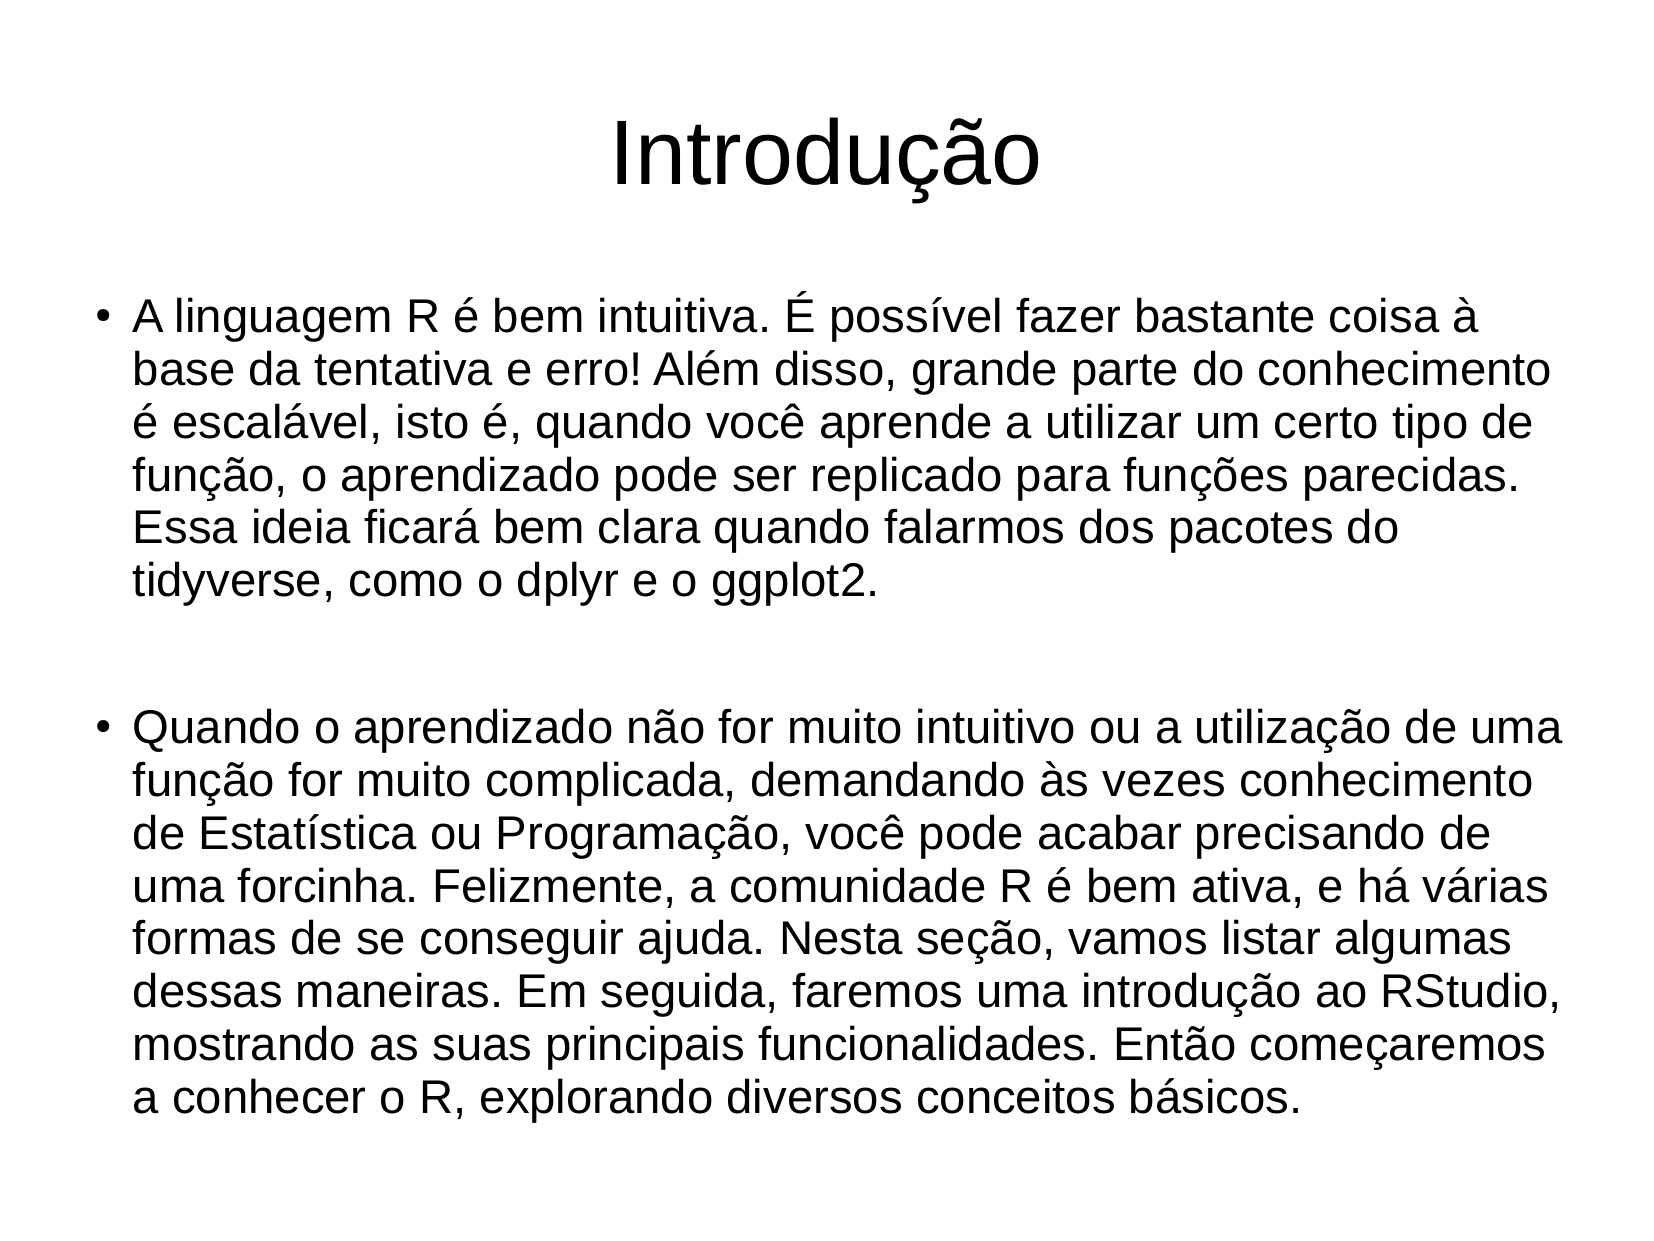

# Introdução
A linguagem R é bem intuitiva. É possível fazer bastante coisa à base da tentativa e erro! Além disso, grande parte do conhecimento é escalável, isto é, quando você aprende a utilizar um certo tipo de função, o aprendizado pode ser replicado para funções parecidas. Essa ideia ficará bem clara quando falarmos dos pacotes do tidyverse, como o dplyr e o ggplot2.
Quando o aprendizado não for muito intuitivo ou a utilização de uma função for muito complicada, demandando às vezes conhecimento de Estatística ou Programação, você pode acabar precisando de uma forcinha. Felizmente, a comunidade R é bem ativa, e há várias formas de se conseguir ajuda. Nesta seção, vamos listar algumas dessas maneiras. Em seguida, faremos uma introdução ao RStudio, mostrando as suas principais funcionalidades. Então começaremos a conhecer o R, explorando diversos conceitos básicos.